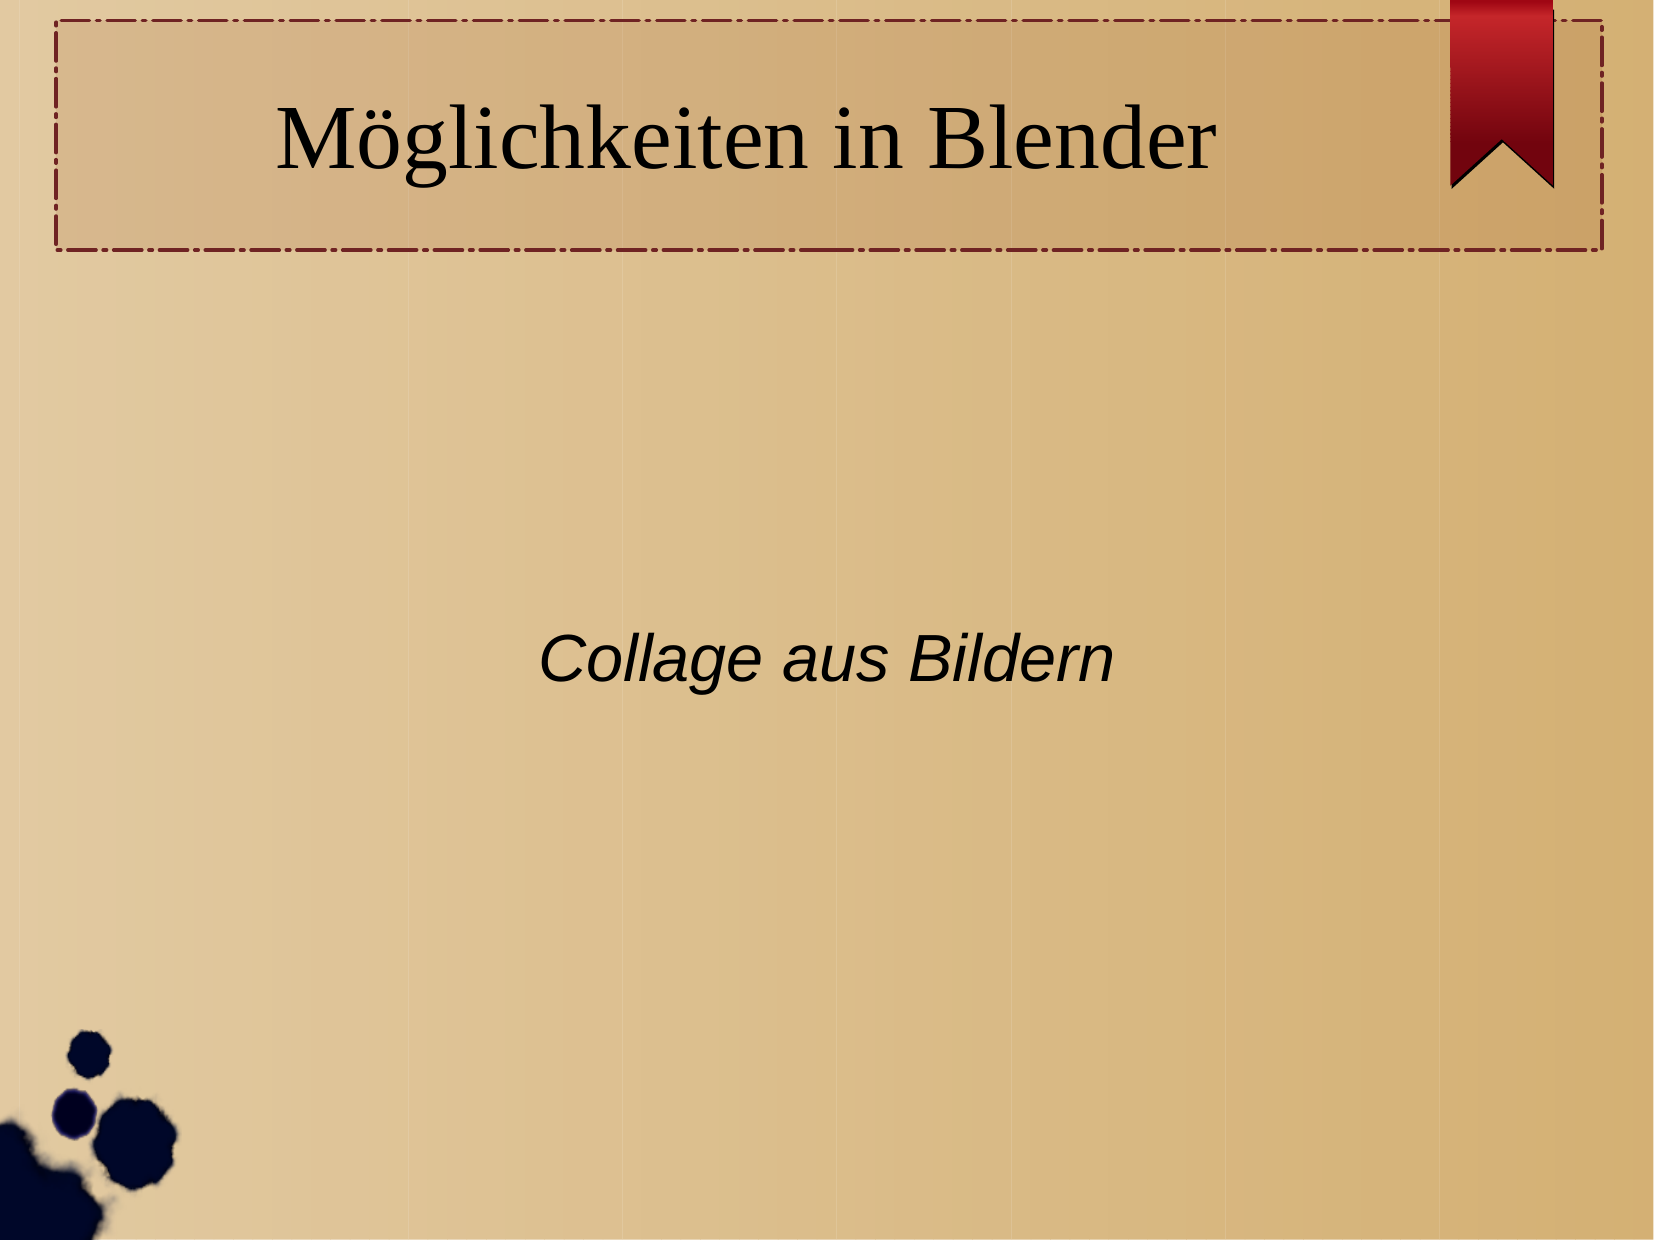

# Möglichkeiten in Blender
Collage aus Bildern